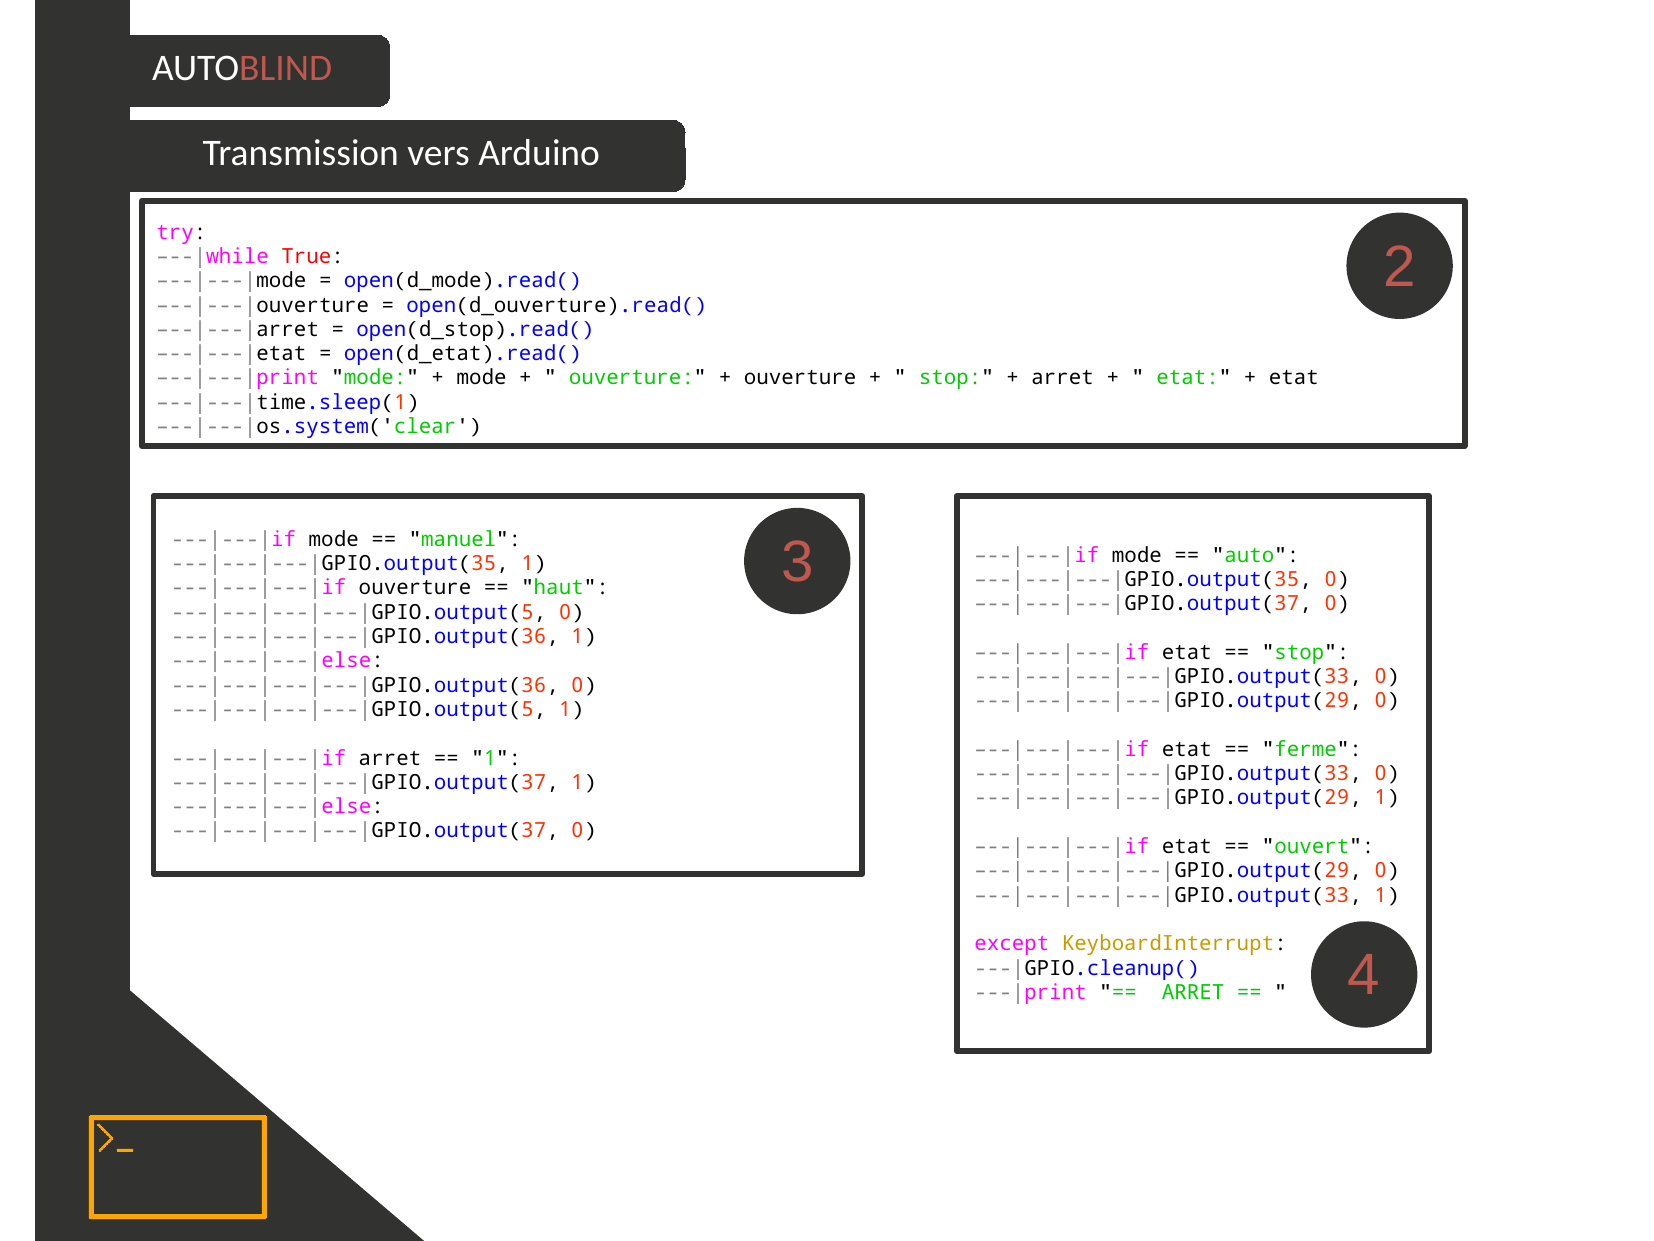

AUTOBLIND
Transmission vers Arduino
try:
–--|while True:
–--|---|mode = open(d_mode).read()
–--|---|ouverture = open(d_ouverture).read()
–--|---|arret = open(d_stop).read()
–--|---|etat = open(d_etat).read()
–--|---|print "mode:" + mode + " ouverture:" + ouverture + " stop:" + arret + " etat:" + etat
–--|---|time.sleep(1)
–--|---|os.system('clear')
2
---|---|if mode == "manuel":
---|---|---|GPIO.output(35, 1)
---|---|---|if ouverture == "haut":
---|---|---|---|GPIO.output(5, 0)
---|---|---|---|GPIO.output(36, 1)
---|---|---|else:
---|---|---|---|GPIO.output(36, 0)
---|---|---|---|GPIO.output(5, 1)
---|---|---|if arret == "1":
---|---|---|---|GPIO.output(37, 1)
---|---|---|else:
---|---|---|---|GPIO.output(37, 0)
–--|---|if mode == "auto":
–--|---|---|GPIO.output(35, 0)
–--|---|---|GPIO.output(37, 0)
–--|---|---|if etat == "stop":
---|---|---|---|GPIO.output(33, 0)
---|---|---|---|GPIO.output(29, 0)
–--|---|---|if etat == "ferme":
---|---|---|---|GPIO.output(33, 0)
---|---|---|---|GPIO.output(29, 1)
–--|---|---|if etat == "ouvert":
–--|---|---|---|GPIO.output(29, 0)
–--|---|---|---|GPIO.output(33, 1)
except KeyboardInterrupt:
---|GPIO.cleanup()
---|print "== ARRET == "
3
4